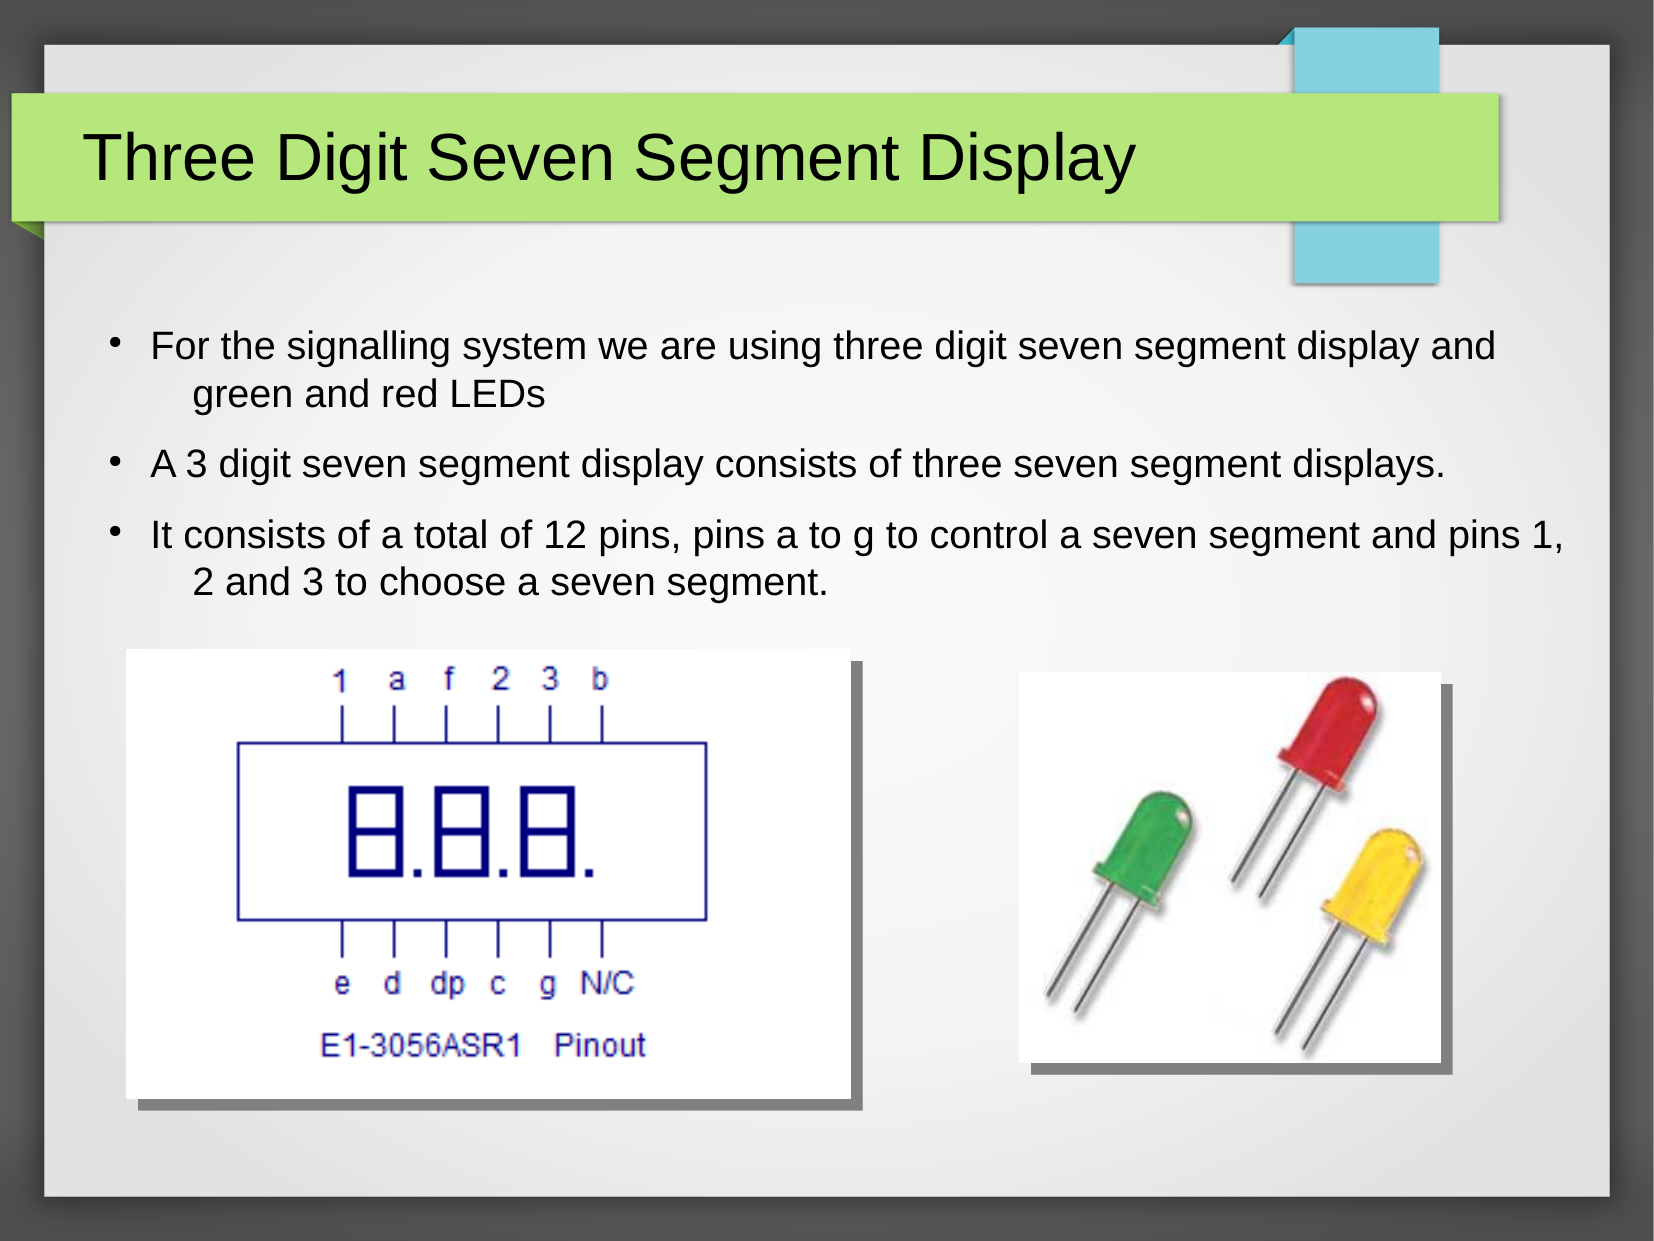

# Three Digit Seven Segment Display
For the signalling system we are using three digit seven segment display and green and red LEDs
A 3 digit seven segment display consists of three seven segment displays.
It consists of a total of 12 pins, pins a to g to control a seven segment and pins 1, 2 and 3 to choose a seven segment.